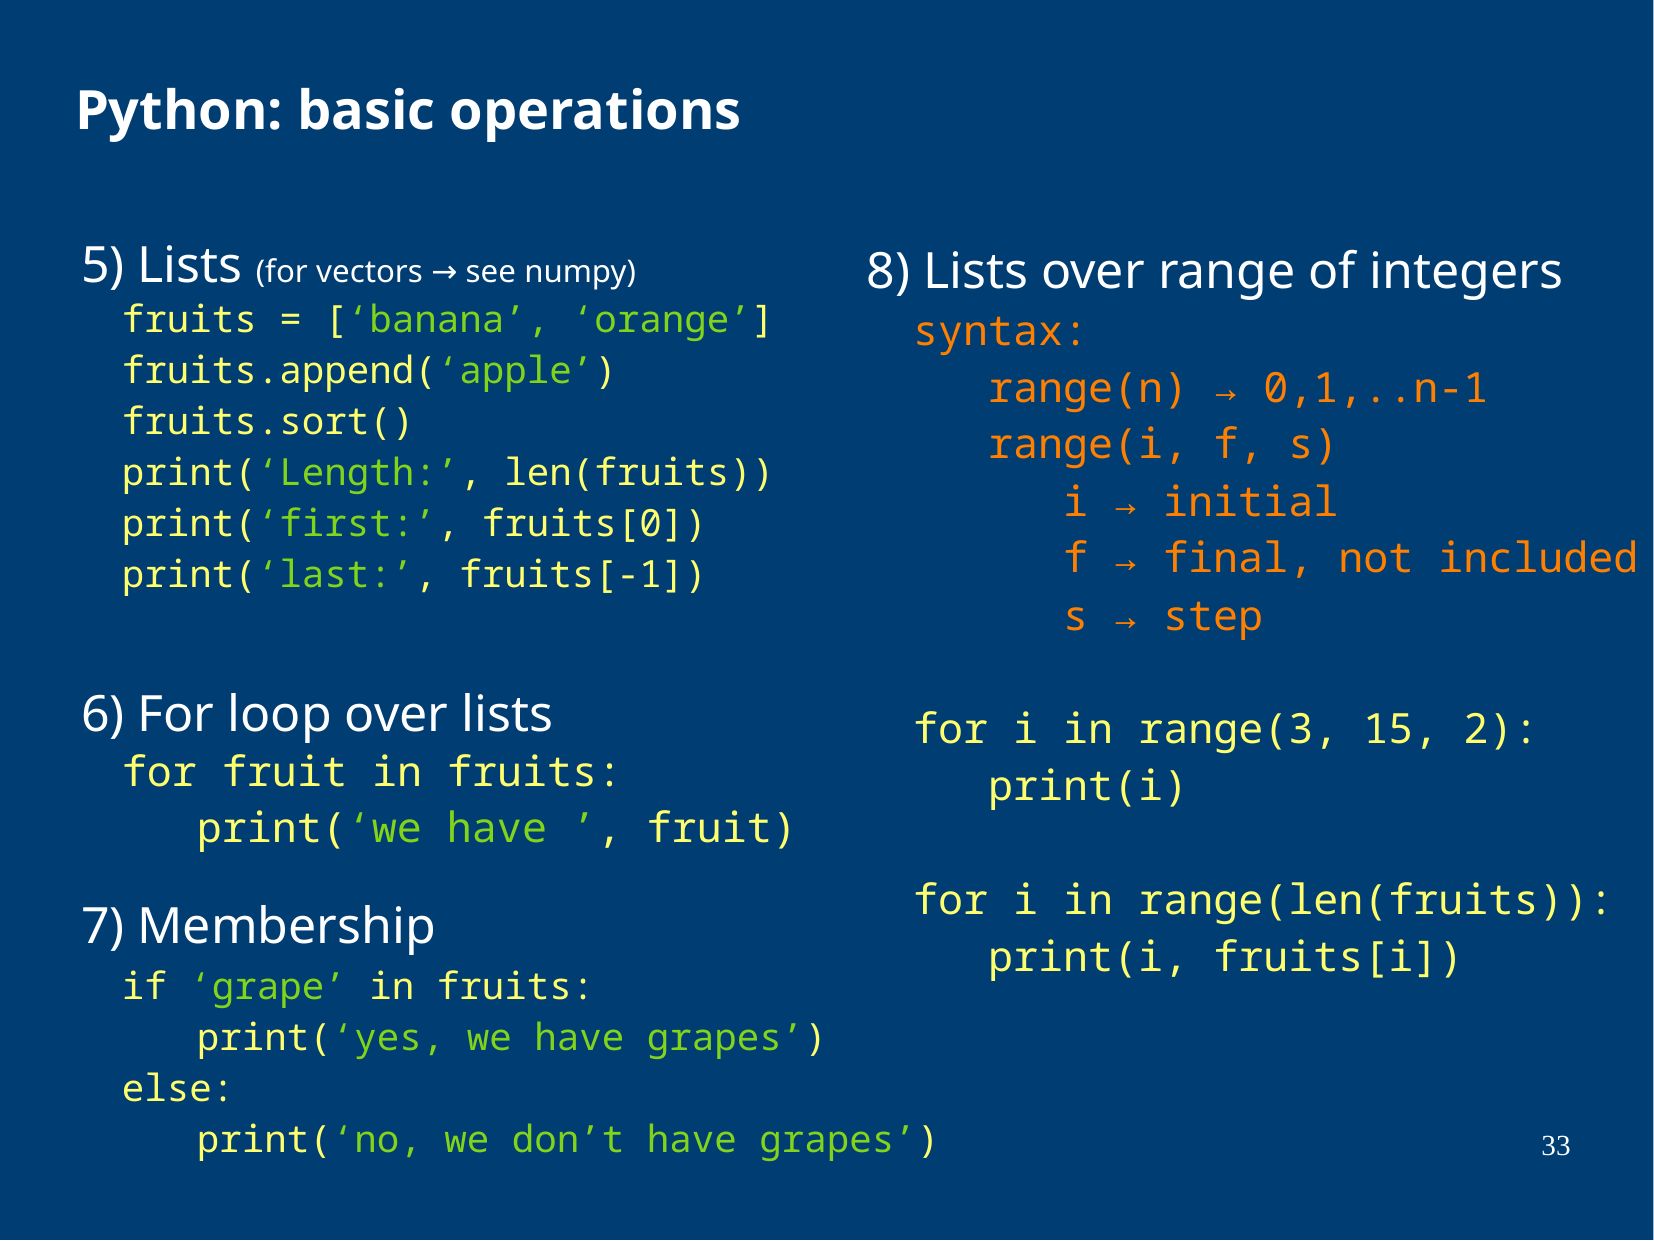

Python: basic operations
5) Lists (for vectors → see numpy)
8) Lists over range of integers
fruits = [‘banana’, ‘orange’]
fruits.append(‘apple’)
fruits.sort()
print(‘Length:’, len(fruits))
print(‘first:’, fruits[0])
print(‘last:’, fruits[-1])
syntax:
	range(n) → 0,1,..n-1
	range(i, f, s)
		i → initial
		f → final, not included
		s → step
for i in range(3, 15, 2):
	print(i)
for i in range(len(fruits)):
	print(i, fruits[i])
6) For loop over lists
for fruit in fruits:
	print(‘we have ’, fruit)
7) Membership
if ‘grape’ in fruits:
	print(‘yes, we have grapes’)
else:
	print(‘no, we don’t have grapes’)